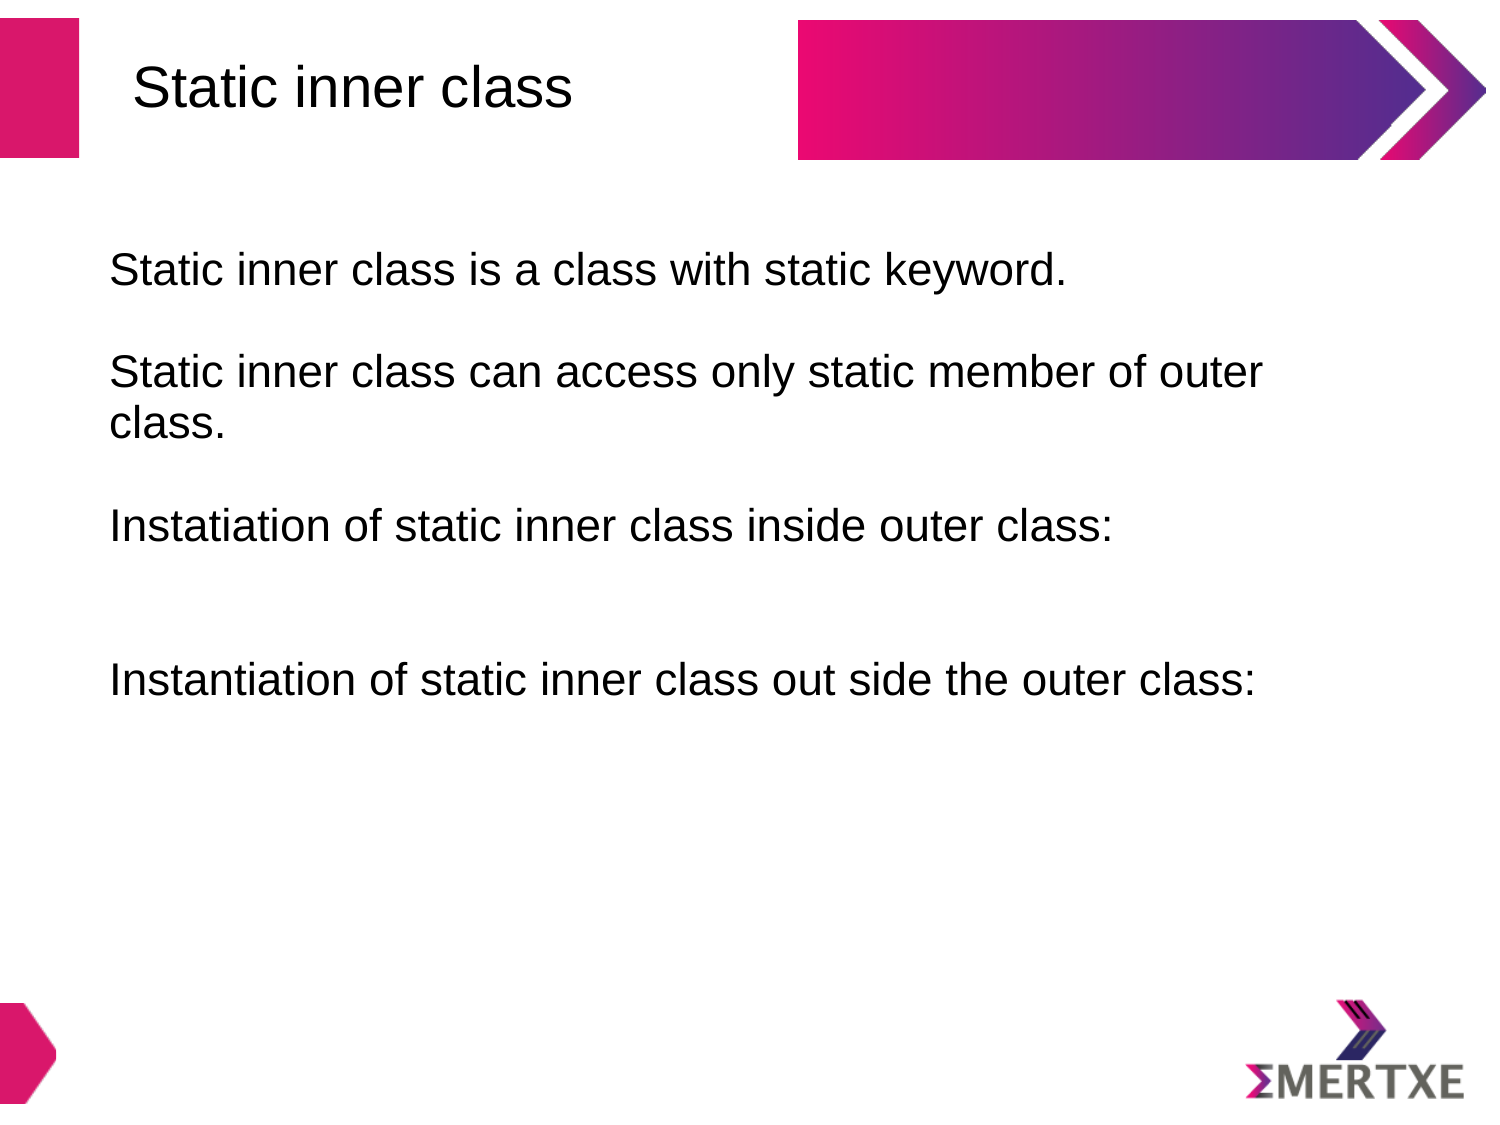

Static inner class
Static inner class is a class with static keyword.
Static inner class can access only static member of outer class.
Instatiation of static inner class inside outer class:
Instantiation of static inner class out side the outer class: